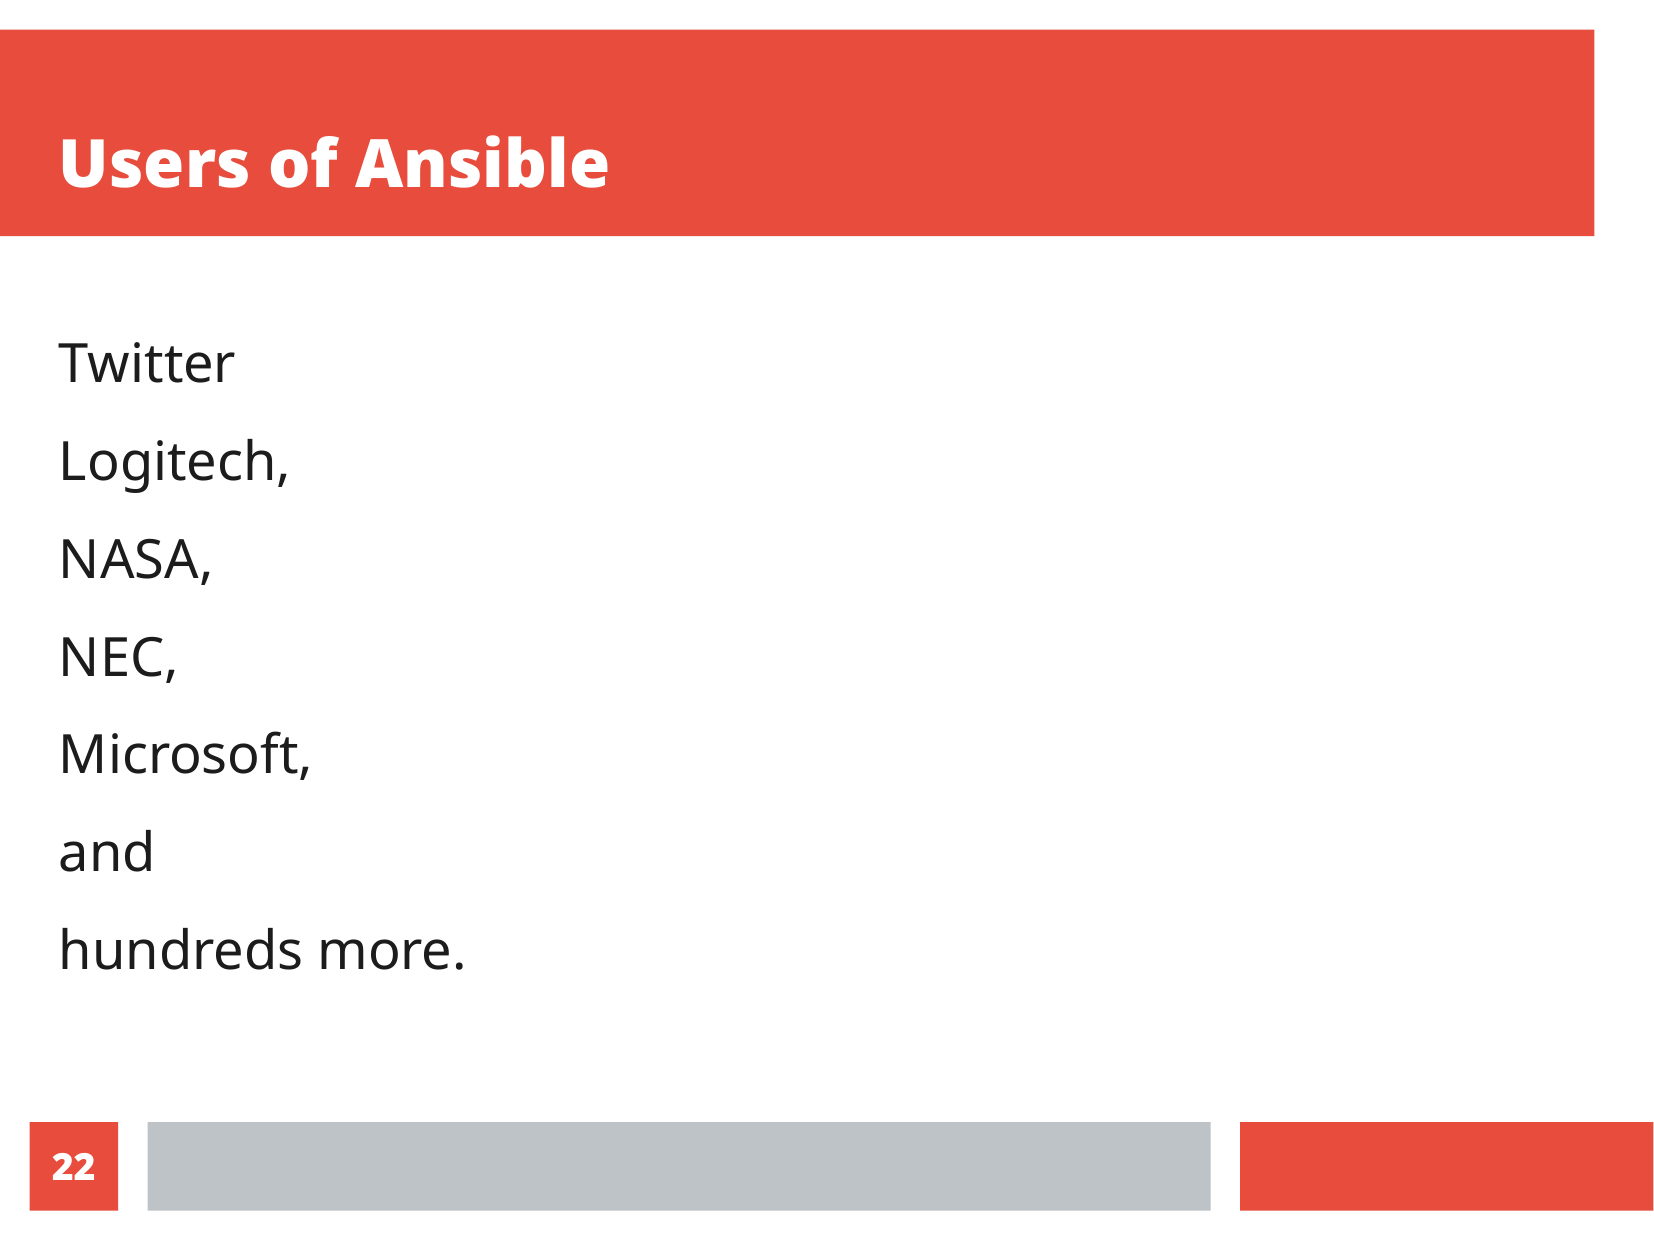

# Users of Ansible
Twitter
Logitech,
NASA,
NEC,
Microsoft,
and
hundreds more.
22